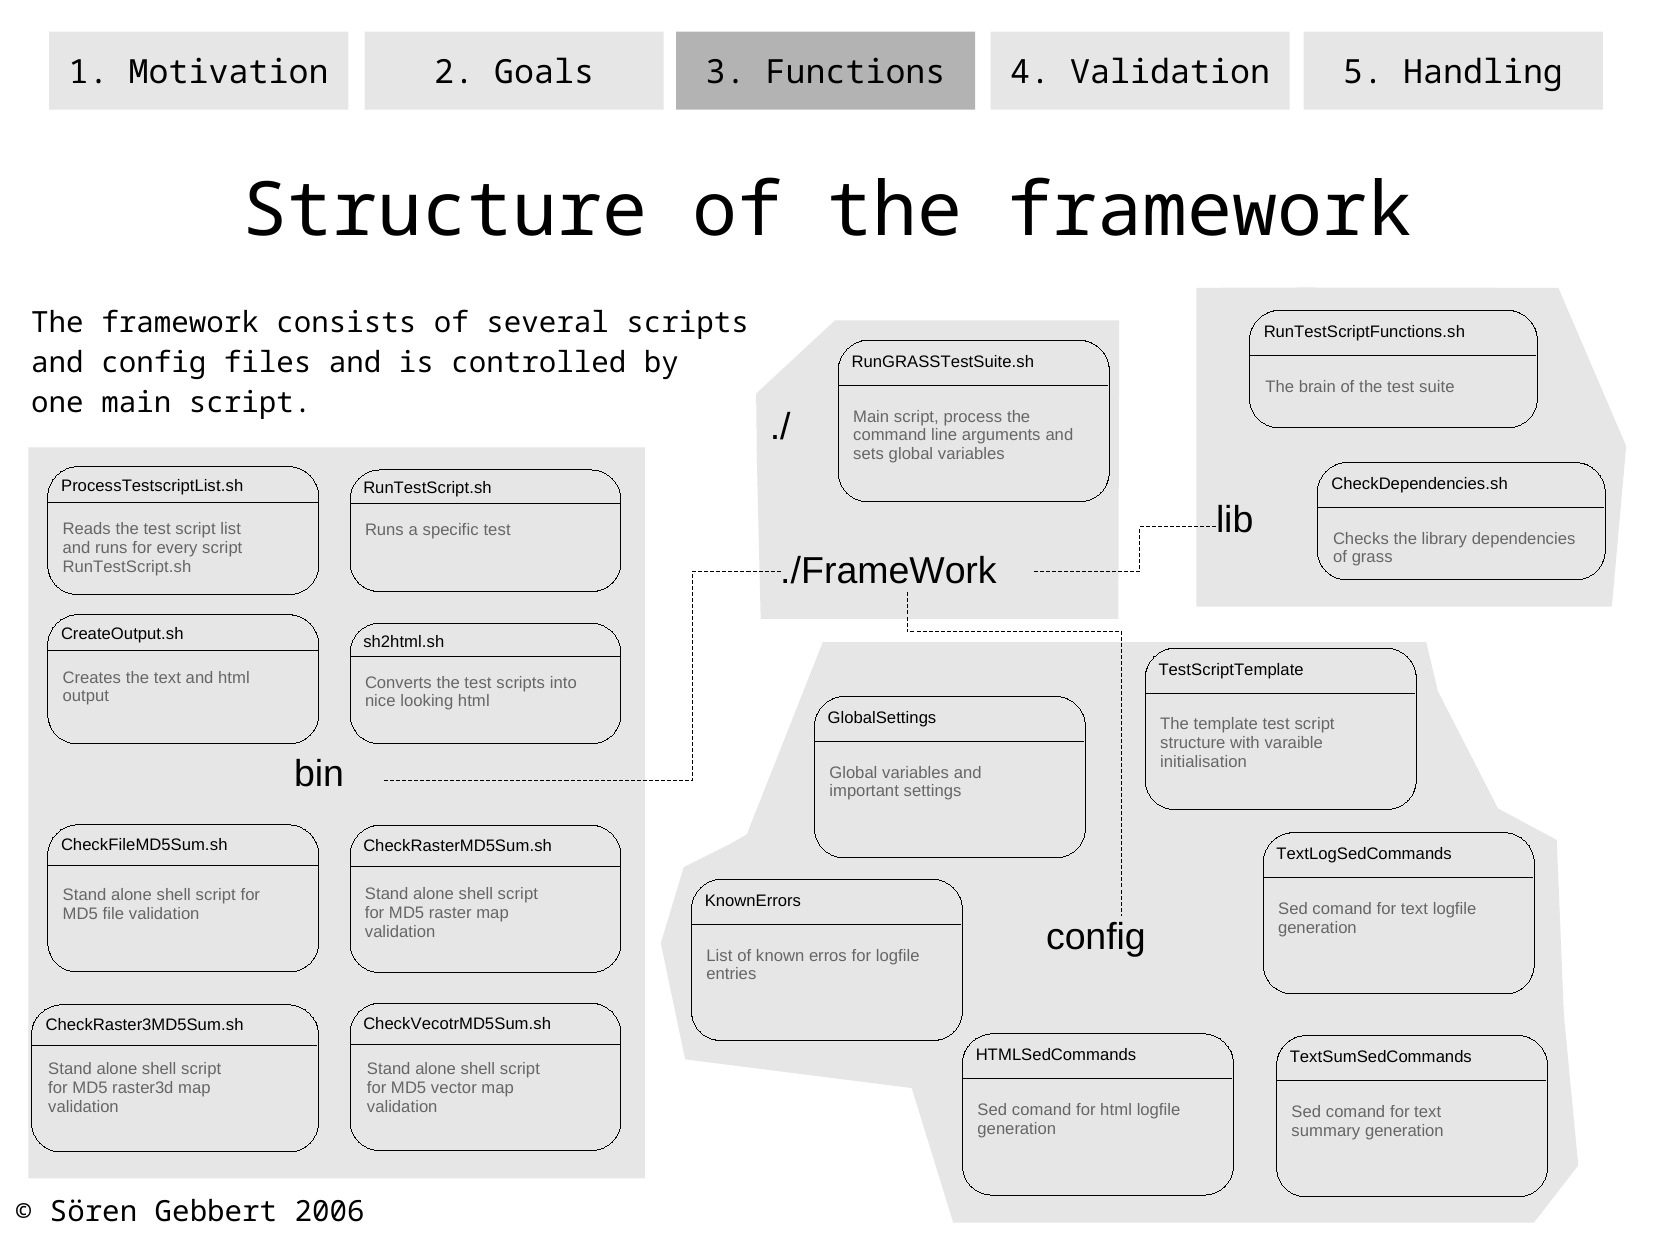

1. Motivation
2. Goals
3. Functions
4. Validation
5. Handling
# Structure of the framework
RunTestScriptFunctions.sh
The brain of the test suite
CheckDependencies.sh
Checks the library dependencies of grass
lib
The framework consists of several scripts
and config files and is controlled by
one main script.
RunGRASSTestSuite.sh
Main script, process the command line arguments and sets global variables
./
./FrameWork
ProcessTestscriptList.sh
Reads the test script list and runs for every script RunTestScript.sh
RunTestScript.sh
Runs a specific test
CreateOutput.sh
Creates the text and html output
sh2html.sh
Converts the test scripts into nice looking html
bin
CheckFileMD5Sum.sh
Stand alone shell script for MD5 file validation
CheckRasterMD5Sum.sh
Stand alone shell script for MD5 raster map validation
CheckVecotrMD5Sum.sh
CheckRaster3MD5Sum.sh
Stand alone shell script for MD5 raster3d map validation
Stand alone shell script for MD5 vector map validation
TestScriptTemplate
The template test script structure with varaible initialisation
GlobalSettings
Global variables and important settings
TextLogSedCommands
Sed comand for text logfile generation
KnownErrors
List of known erros for logfile entries
config
HTMLSedCommands
Sed comand for html logfile generation
TextSumSedCommands
Sed comand for text summary generation
© Sören Gebbert 2006